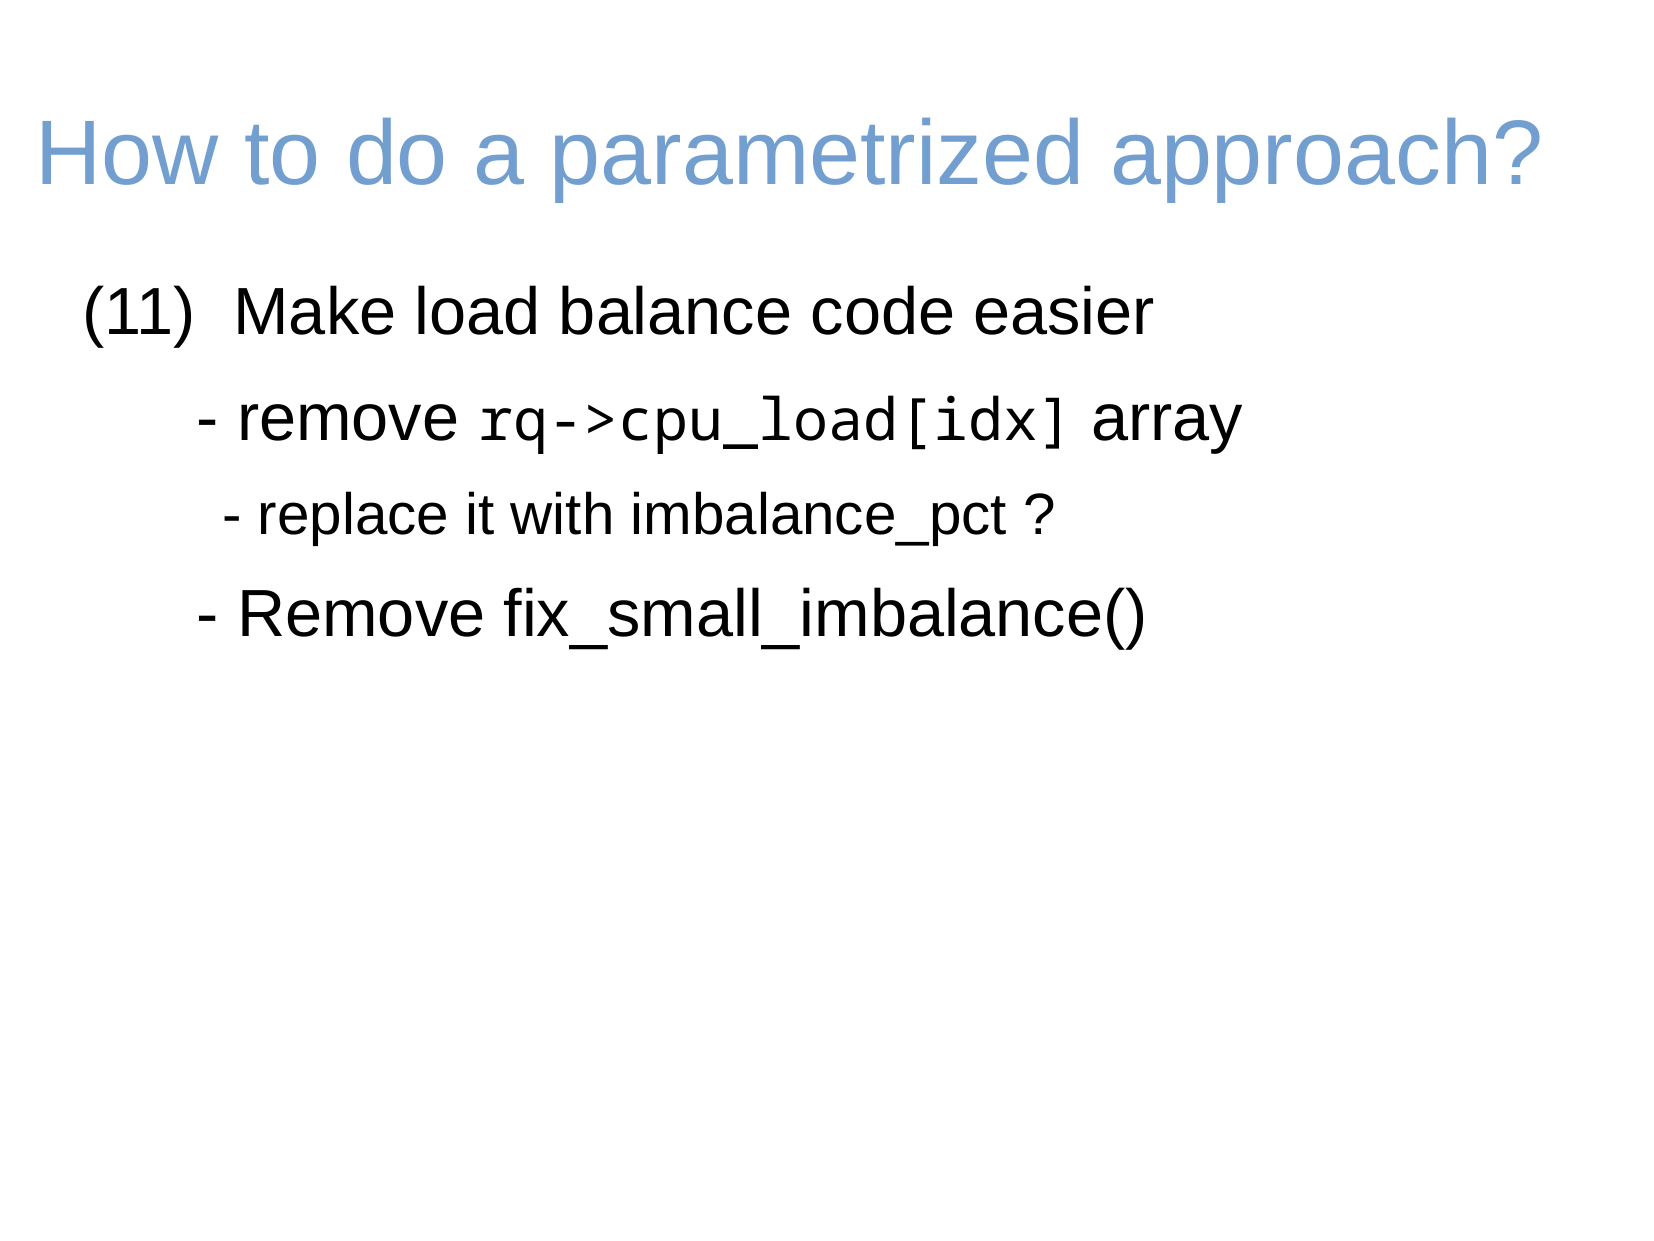

How to do a parametrized approach?
# Make load balance code easier
- remove rq->cpu_load[idx] array
- replace it with imbalance_pct ?
- Remove fix_small_imbalance()